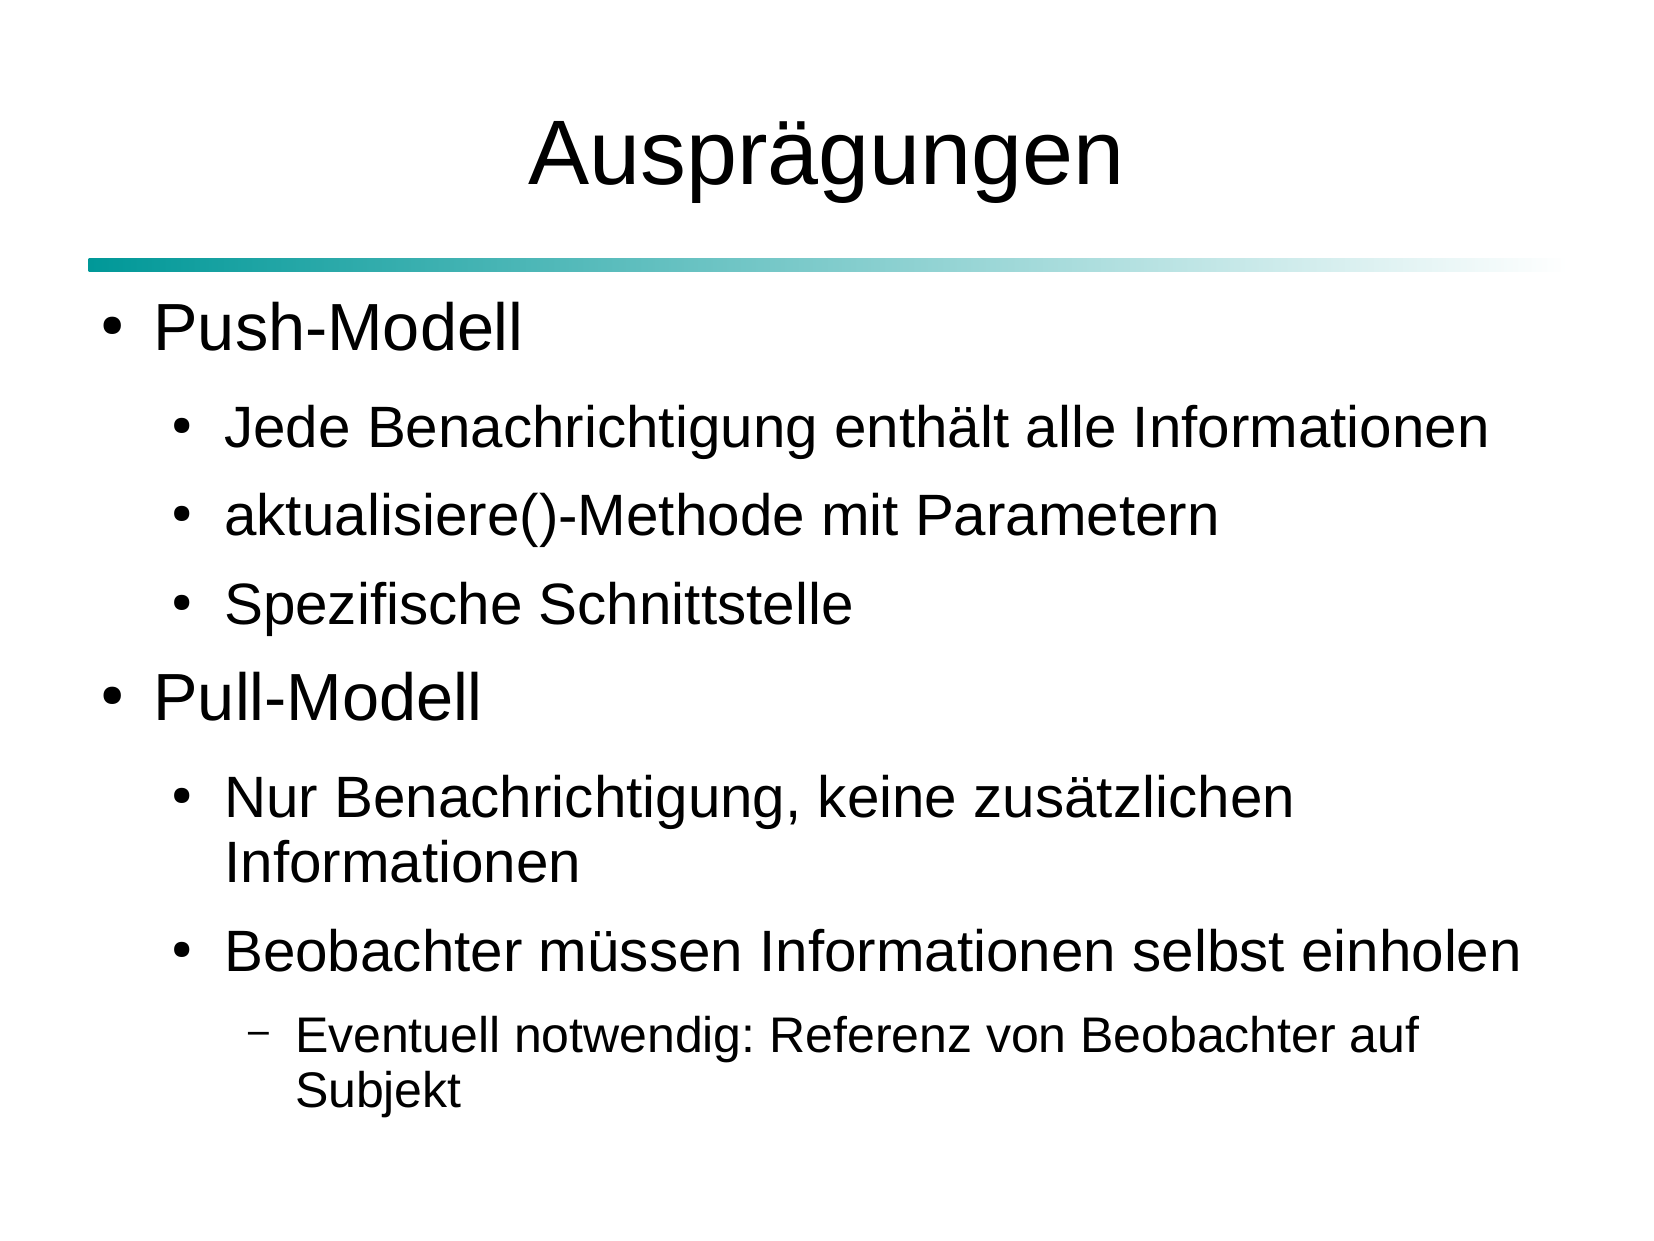

# Ausprägungen
Push-Modell
Jede Benachrichtigung enthält alle Informationen
aktualisiere()-Methode mit Parametern
Spezifische Schnittstelle
Pull-Modell
Nur Benachrichtigung, keine zusätzlichen Informationen
Beobachter müssen Informationen selbst einholen
Eventuell notwendig: Referenz von Beobachter auf Subjekt